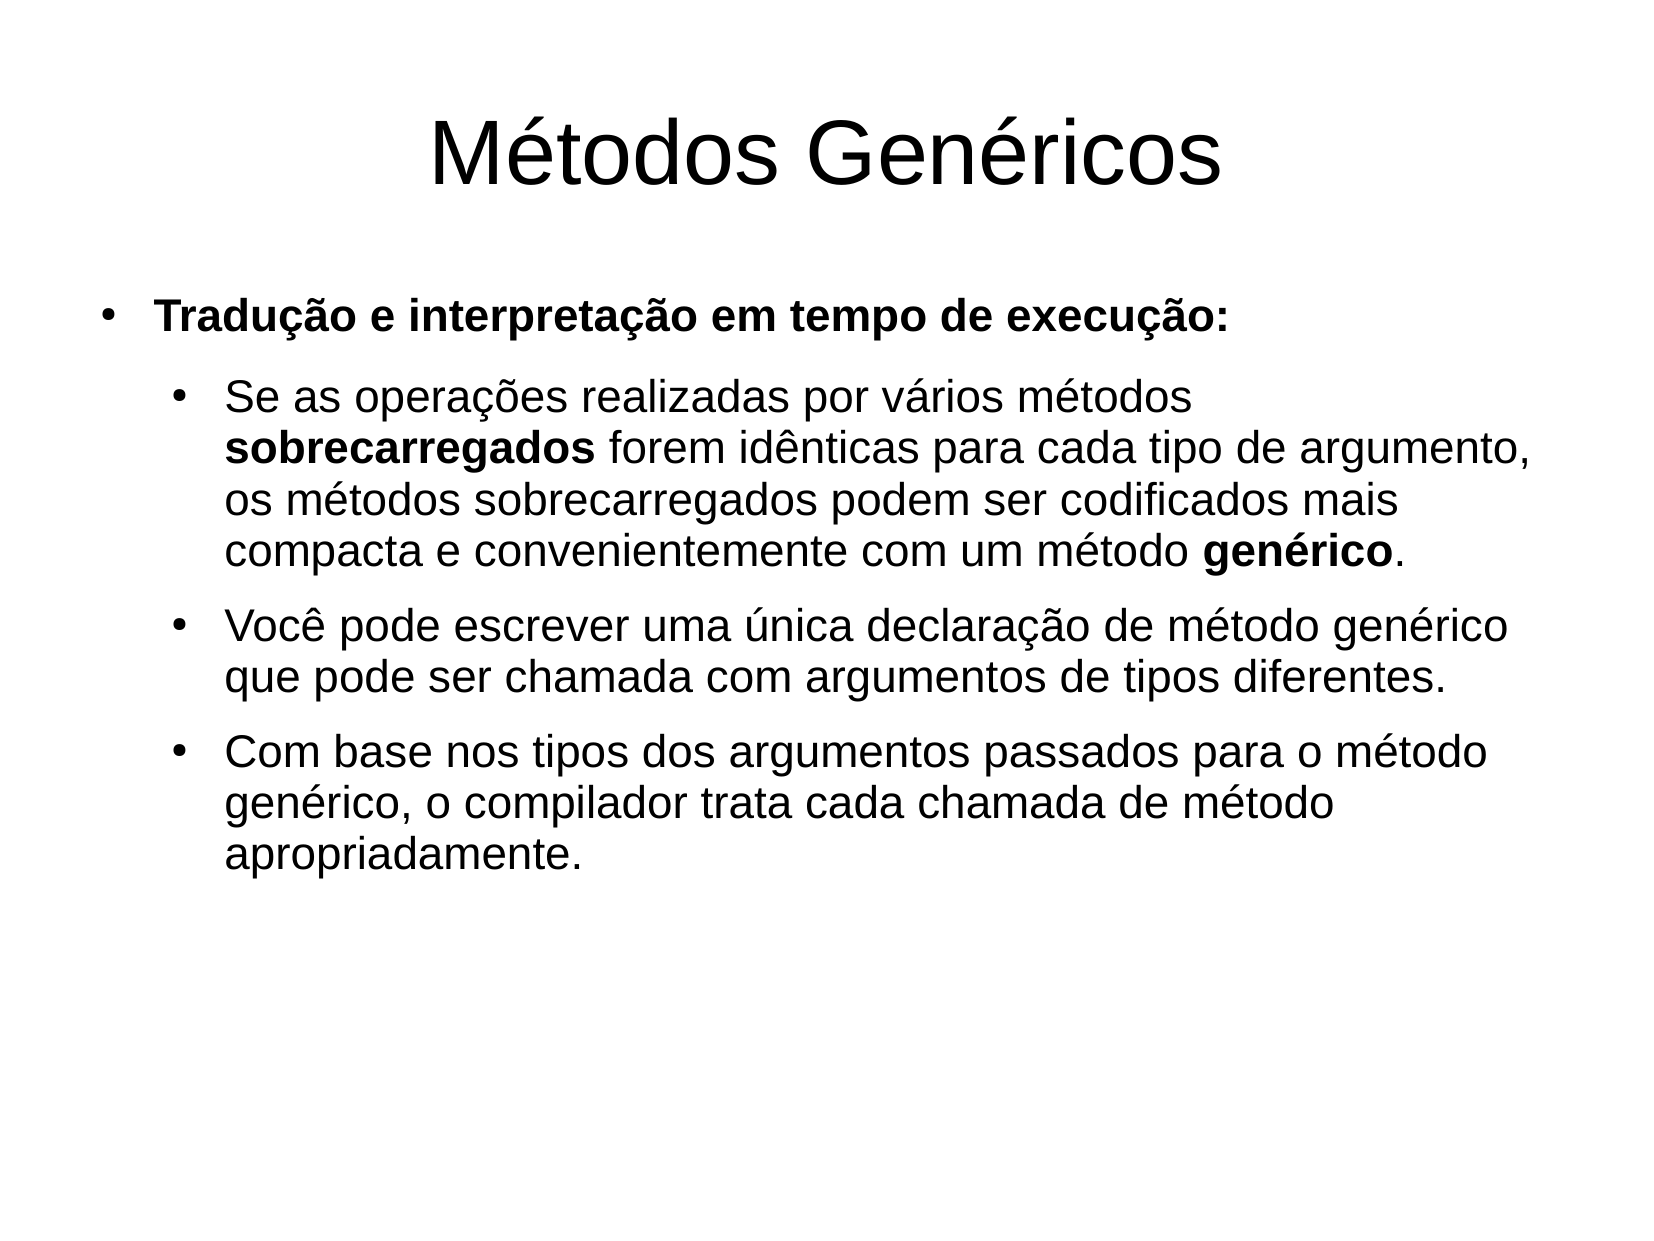

# Métodos Genéricos
Tradução e interpretação em tempo de execução:
Se as operações realizadas por vários métodos sobrecarregados forem idênticas para cada tipo de argumento, os métodos sobrecarregados podem ser codificados mais compacta e convenientemente com um método genérico.
Você pode escrever uma única declaração de método genérico que pode ser chamada com argumentos de tipos diferentes.
Com base nos tipos dos argumentos passados para o método genérico, o compilador trata cada chamada de método apropriadamente.